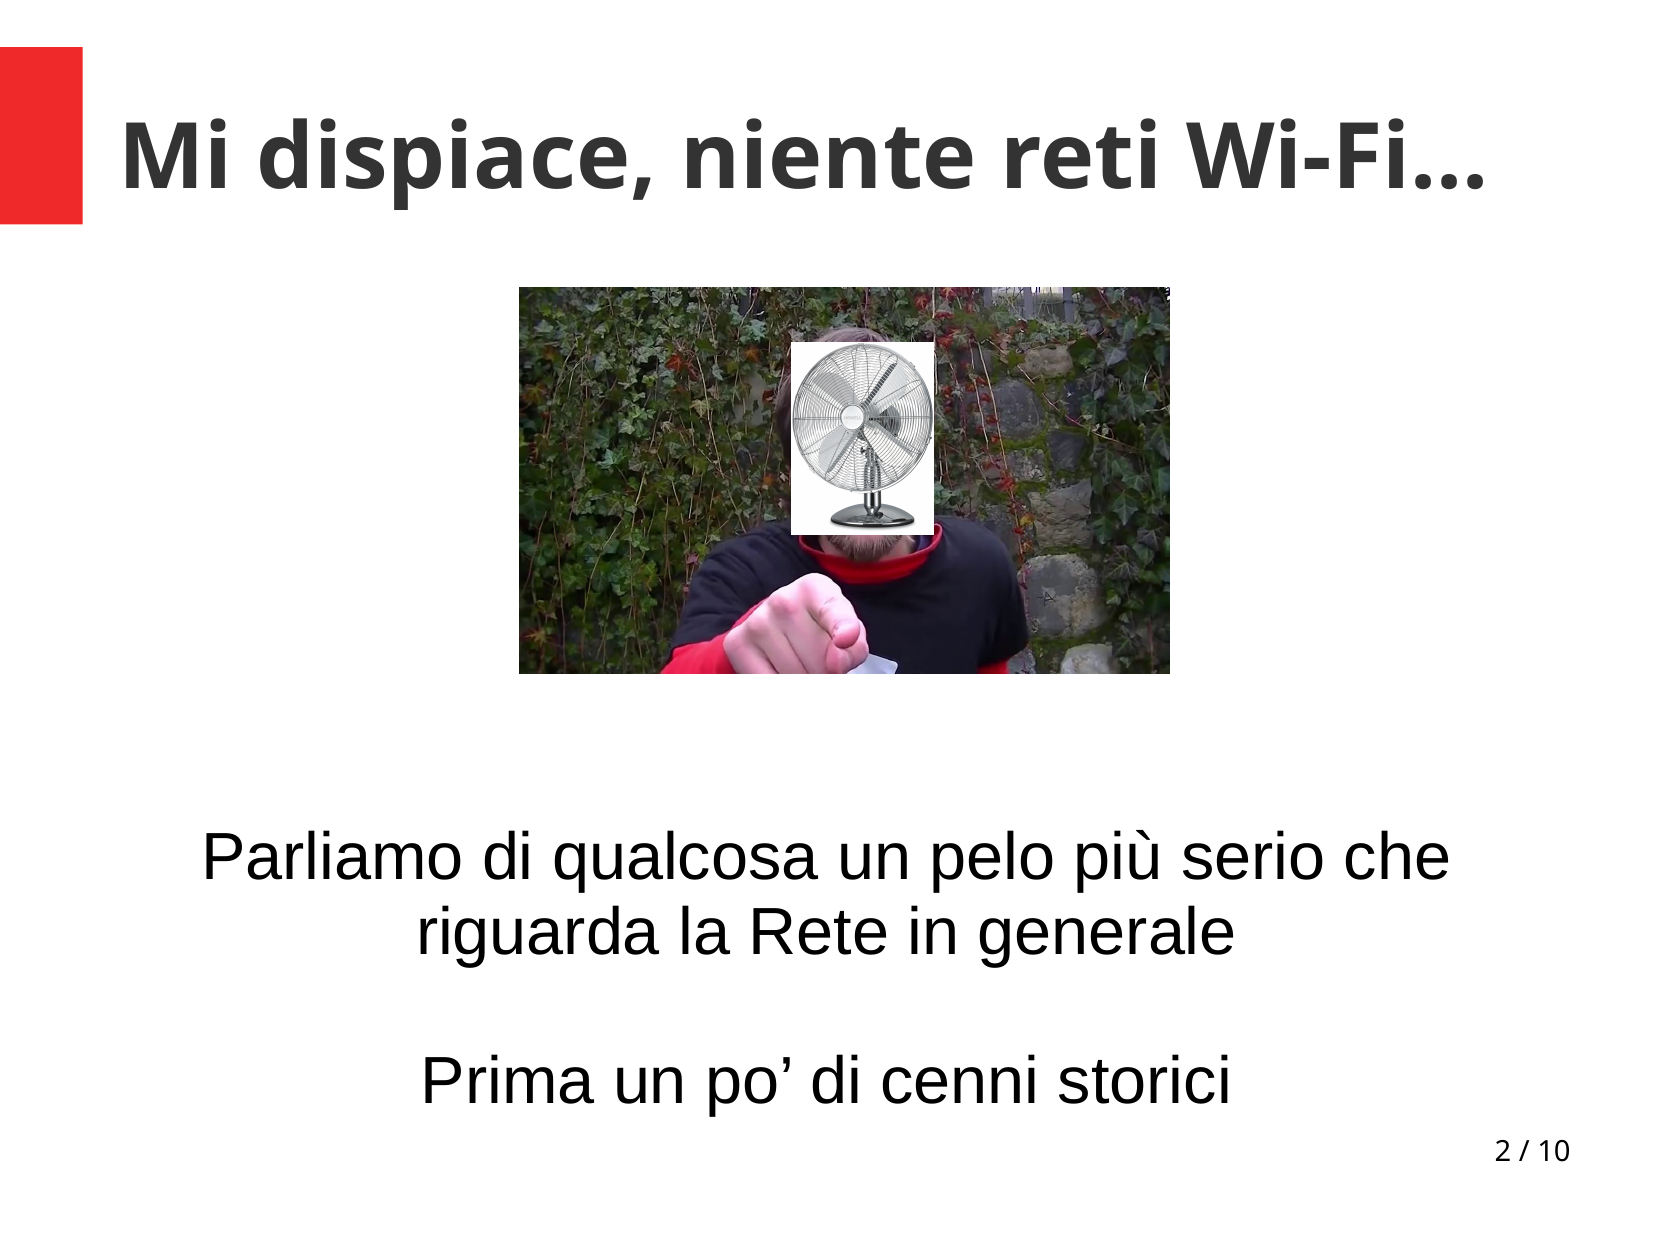

# Mi dispiace, niente reti Wi-Fi...
Parliamo di qualcosa un pelo più serio che riguarda la Rete in generale
Prima un po’ di cenni storici
2